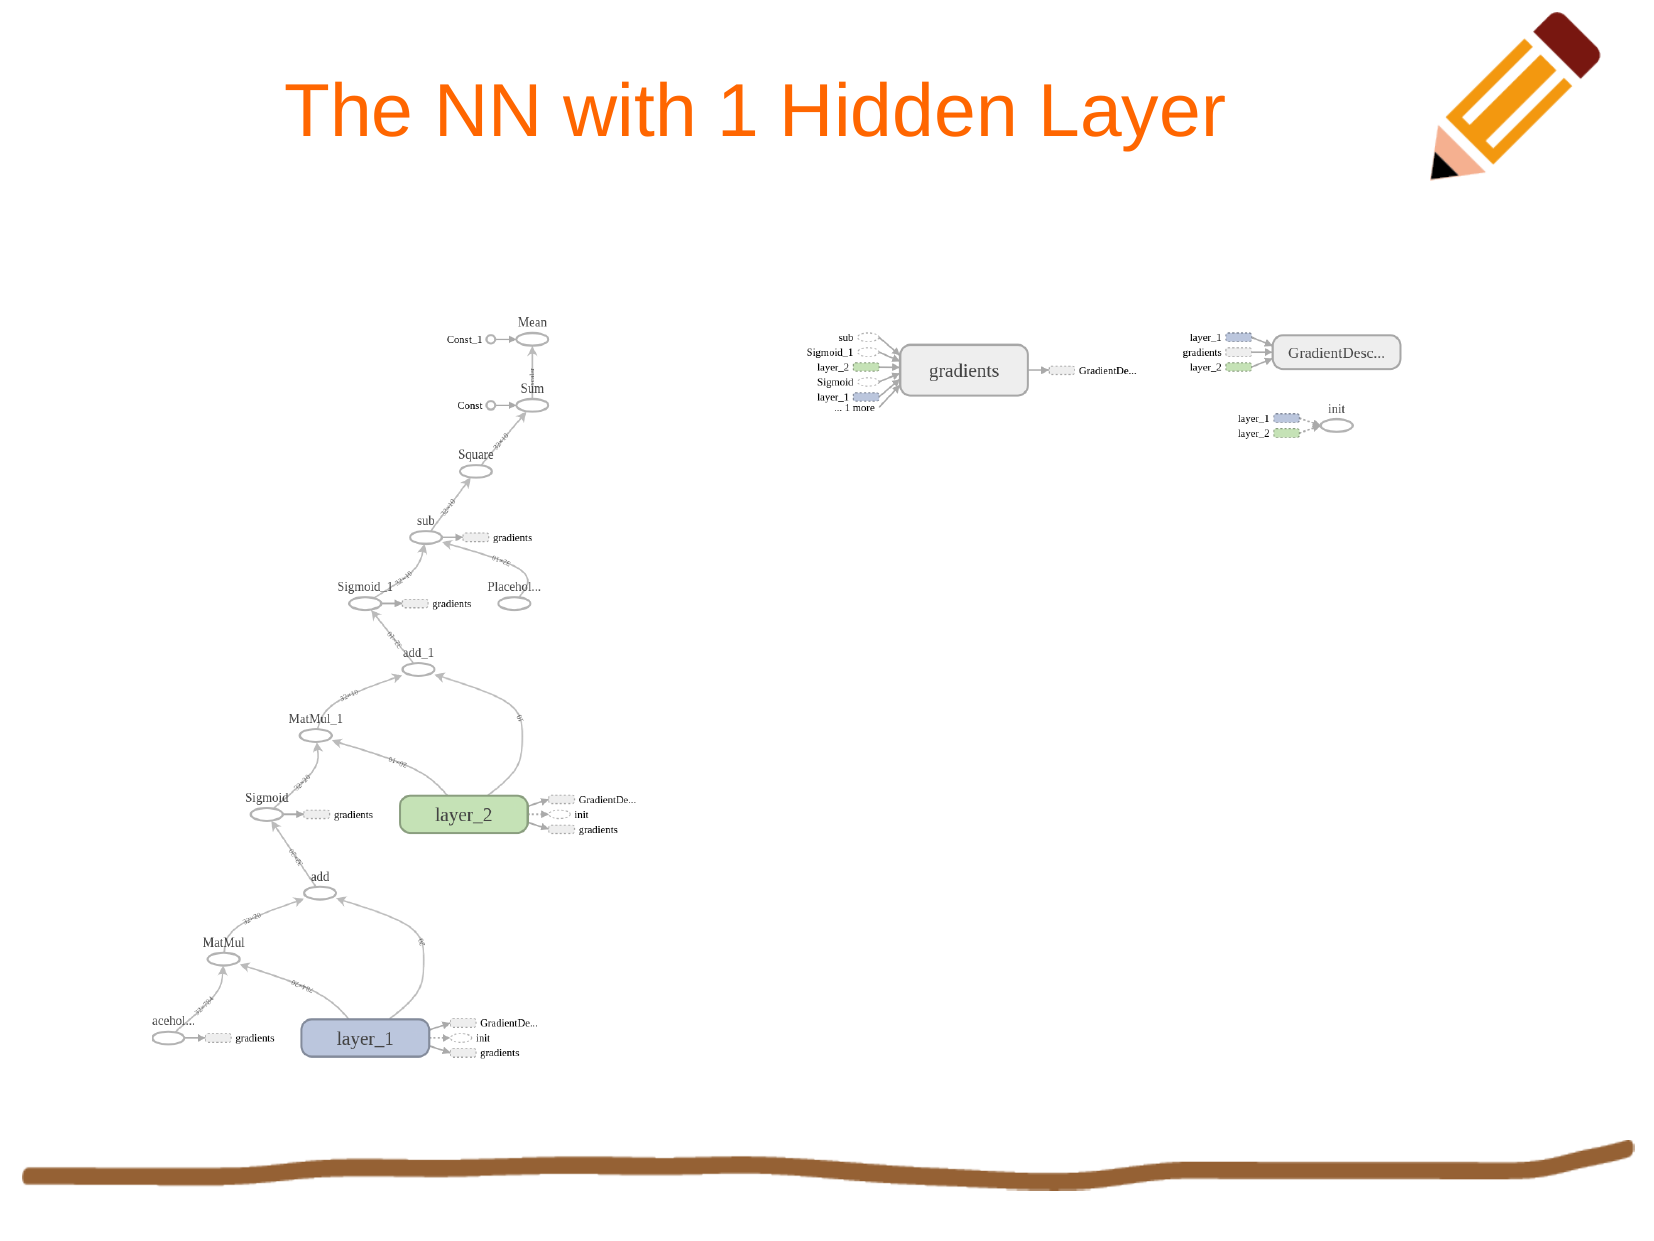

# The NN with 1 Hidden Layer